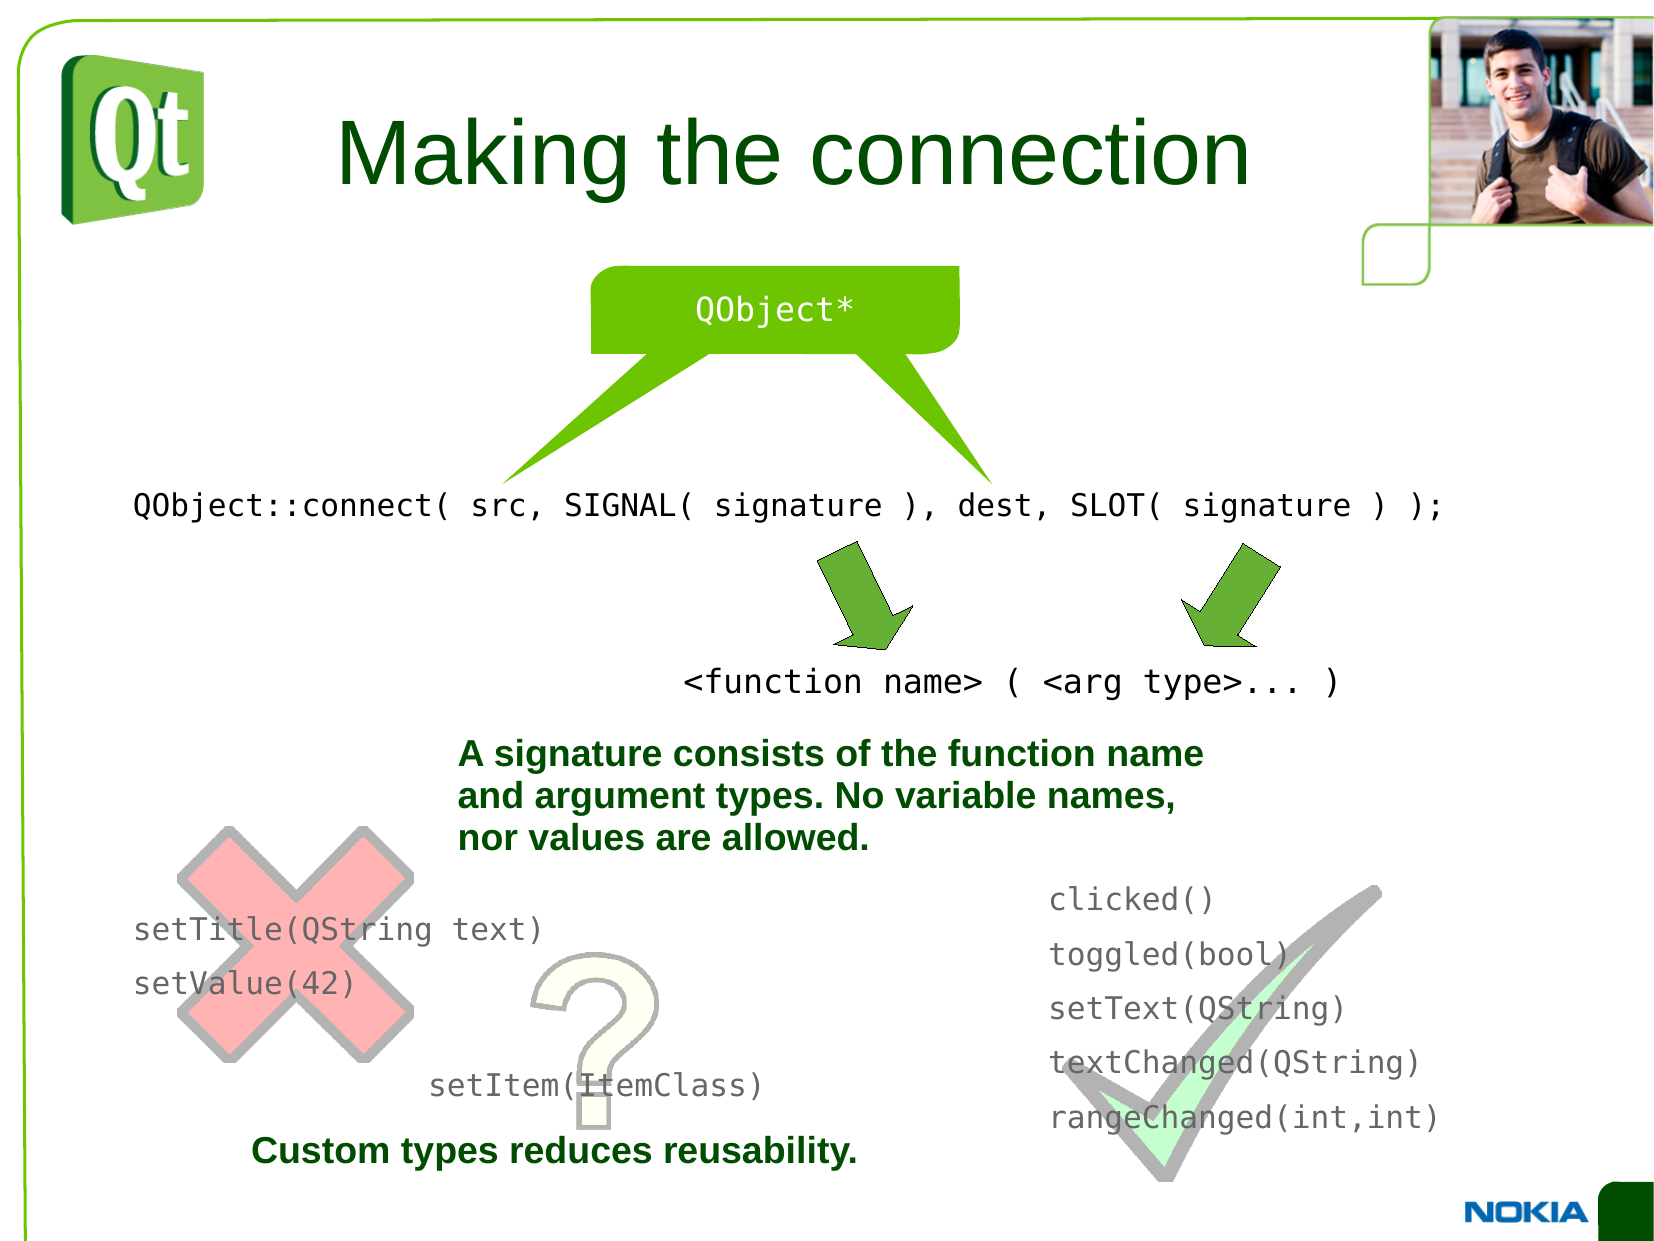

# Making the connection
QObject*
QObject::connect( src, SIGNAL( signature ), dest, SLOT( signature ) );
<function name> ( <arg type>... )
A signature consists of the function name
and argument types. No variable names,
nor values are allowed.
clicked()
toggled(bool)
setText(QString)
textChanged(QString)
rangeChanged(int,int)
setTitle(QString text)
setValue(42)
setItem(ItemClass)
Custom types reduces reusability.